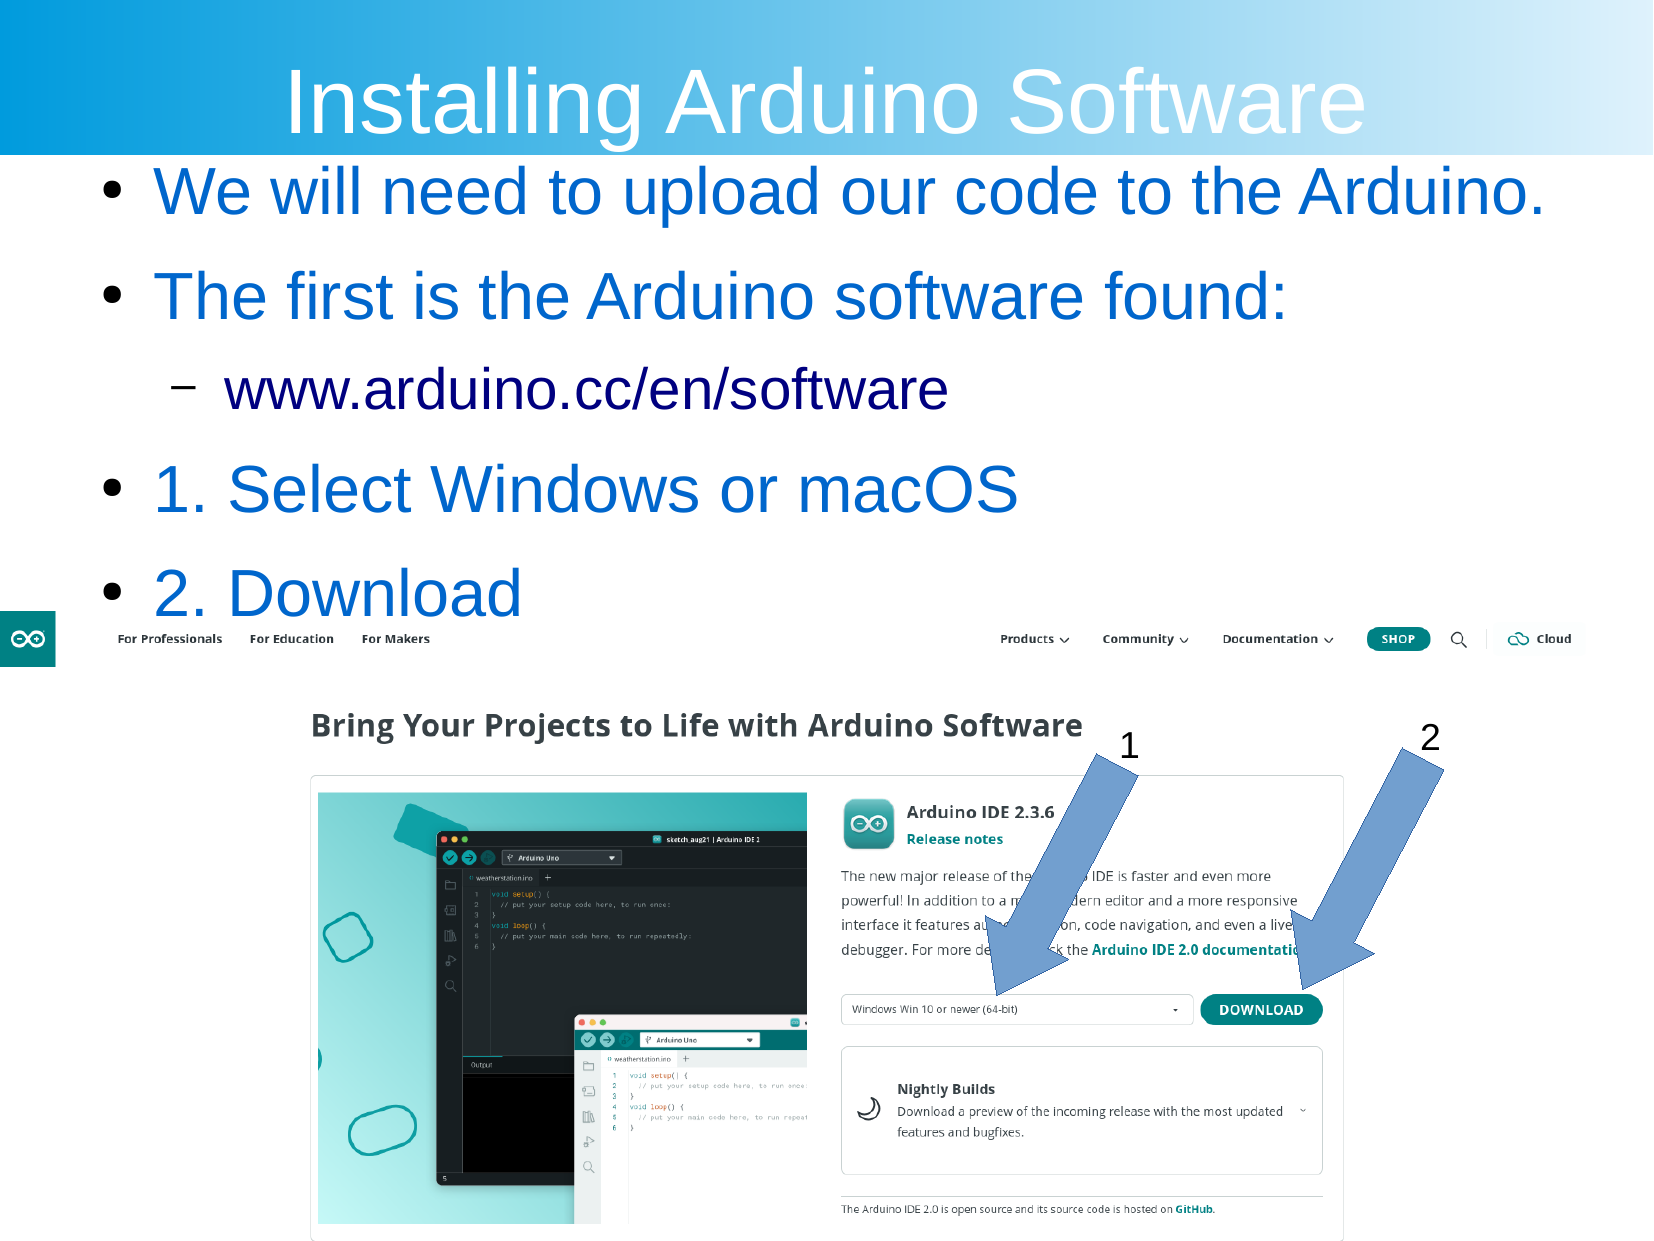

# Installing Arduino Software
We will need to upload our code to the Arduino.
The first is the Arduino software found:
www.arduino.cc/en/software
1. Select Windows or macOS
2. Download
2
1